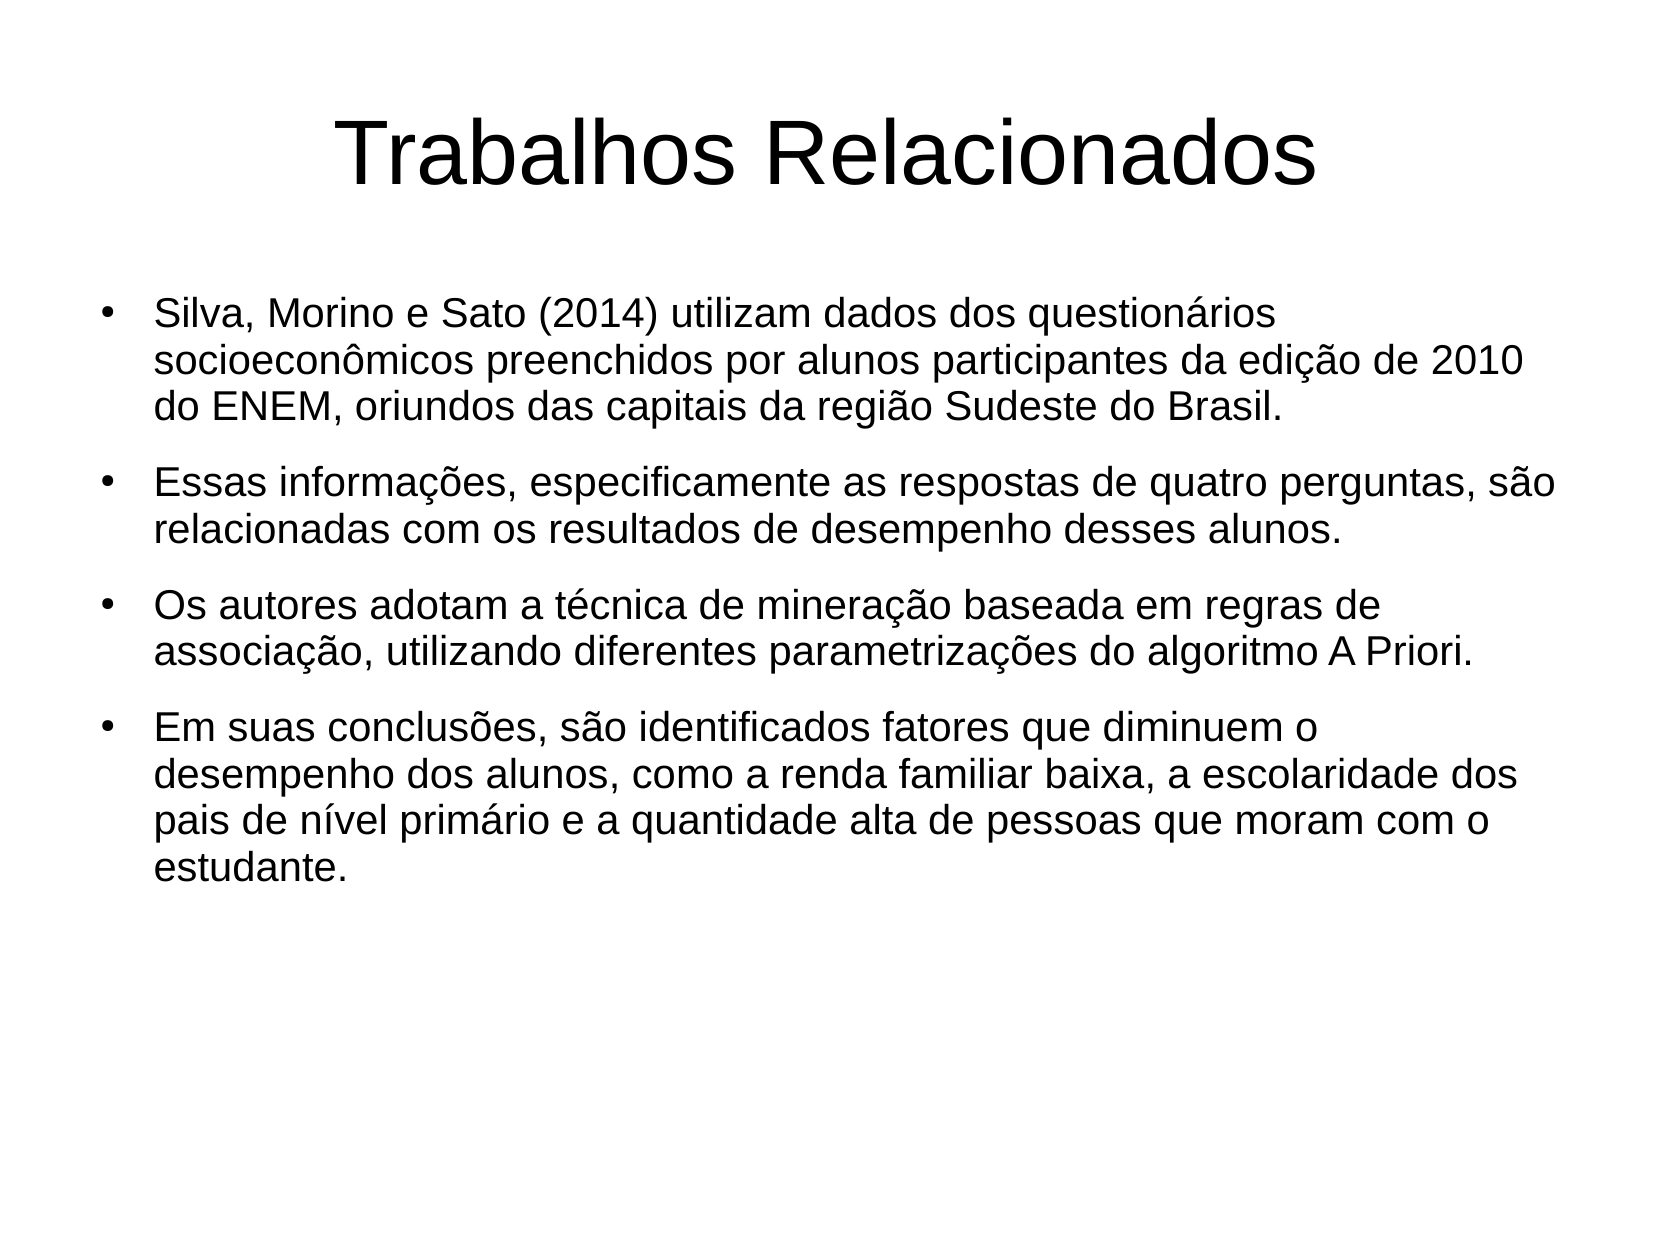

# Trabalhos Relacionados
Silva, Morino e Sato (2014) utilizam dados dos questionários socioeconômicos preenchidos por alunos participantes da edição de 2010 do ENEM, oriundos das capitais da região Sudeste do Brasil.
Essas informações, especificamente as respostas de quatro perguntas, são relacionadas com os resultados de desempenho desses alunos.
Os autores adotam a técnica de mineração baseada em regras de associação, utilizando diferentes parametrizações do algoritmo A Priori.
Em suas conclusões, são identificados fatores que diminuem o desempenho dos alunos, como a renda familiar baixa, a escolaridade dos pais de nível primário e a quantidade alta de pessoas que moram com o estudante.